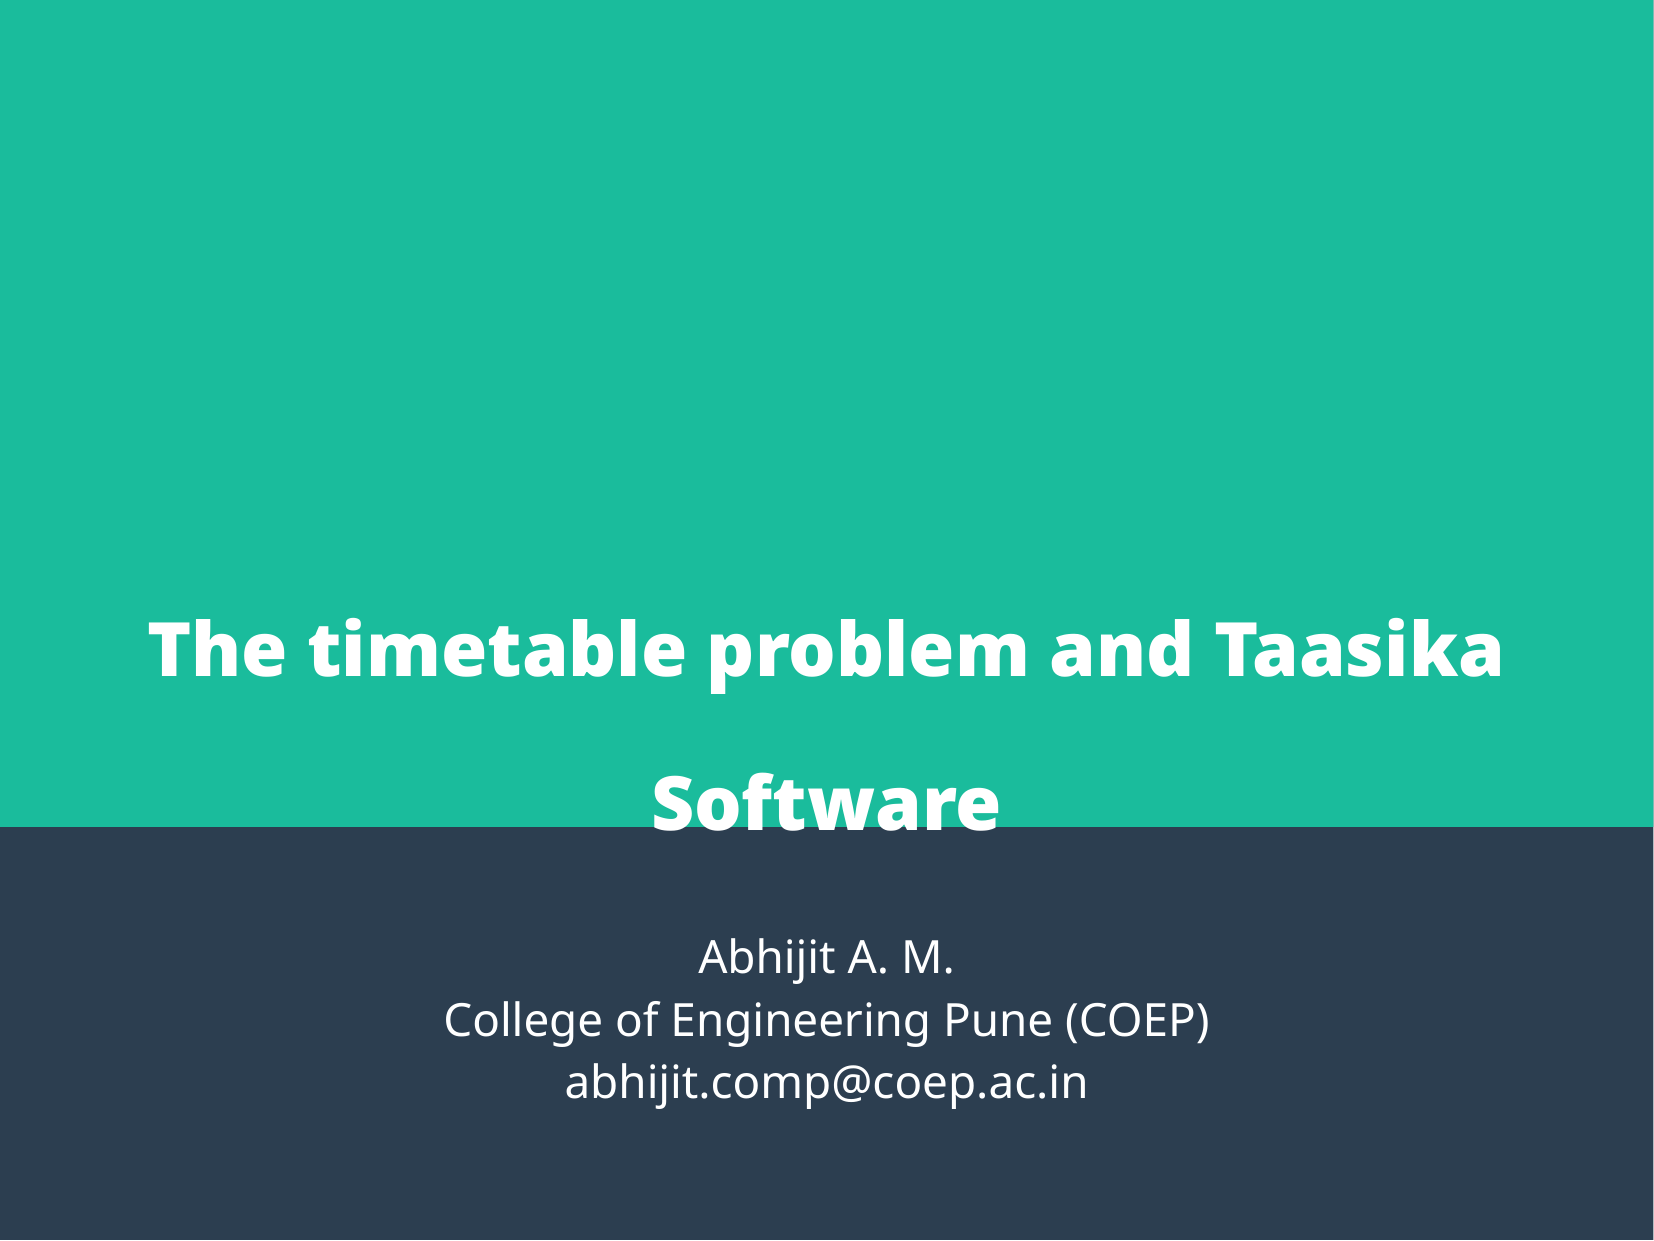

# The timetable problem and Taasika Software
Abhijit A. M.
College of Engineering Pune (COEP)
abhijit.comp@coep.ac.in